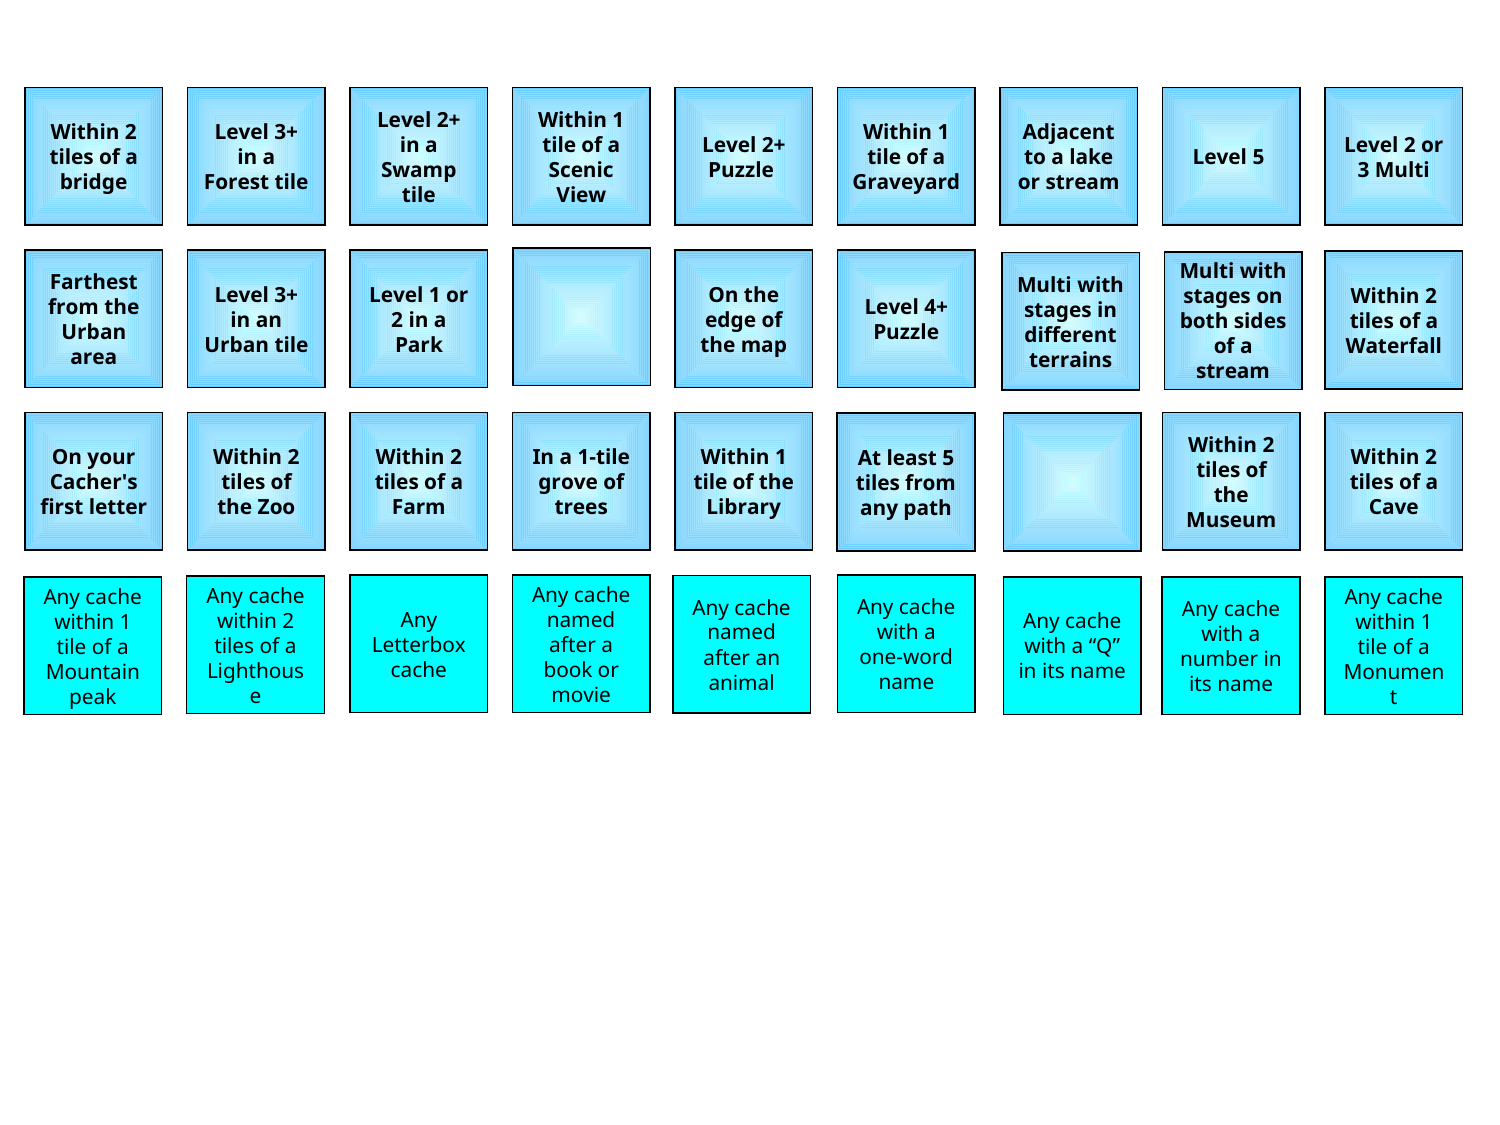

Within 2 tiles of a bridge
Level 3+ in a Forest tile
Level 2+ in a Swamp tile
Within 1 tile of a Scenic View
Level 2+ Puzzle
Within 1 tile of a Graveyard
Adjacent to a lake
or stream
Level 5
Level 2 or 3 Multi
Farthest from the Urban area
Level 3+ in an Urban tile
Level 1 or 2 in a Park
On the edge of the map
Level 4+ Puzzle
Within 2 tiles of a Waterfall
Multi with stages on both sides of a stream
Multi with stages in different terrains
On your Cacher's first letter
Within 2 tiles of the Zoo
Within 2 tiles of a Farm
In a 1-tile grove of trees
Within 1 tile of the Library
Within 2 tiles of the Museum
Within 2 tiles of a Cave
At least 5 tiles from any path
Any Letterbox cache
Any cache named after a book or movie
Any cache with a one-word name
Any cache named after an animal
Any cache within 2 tiles of a Lighthouse
Any cache with a “Q” in its name
Any cache within 1 tile of a Mountain peak
Any cache with a number in its name
Any cache within 1 tile of a Monument